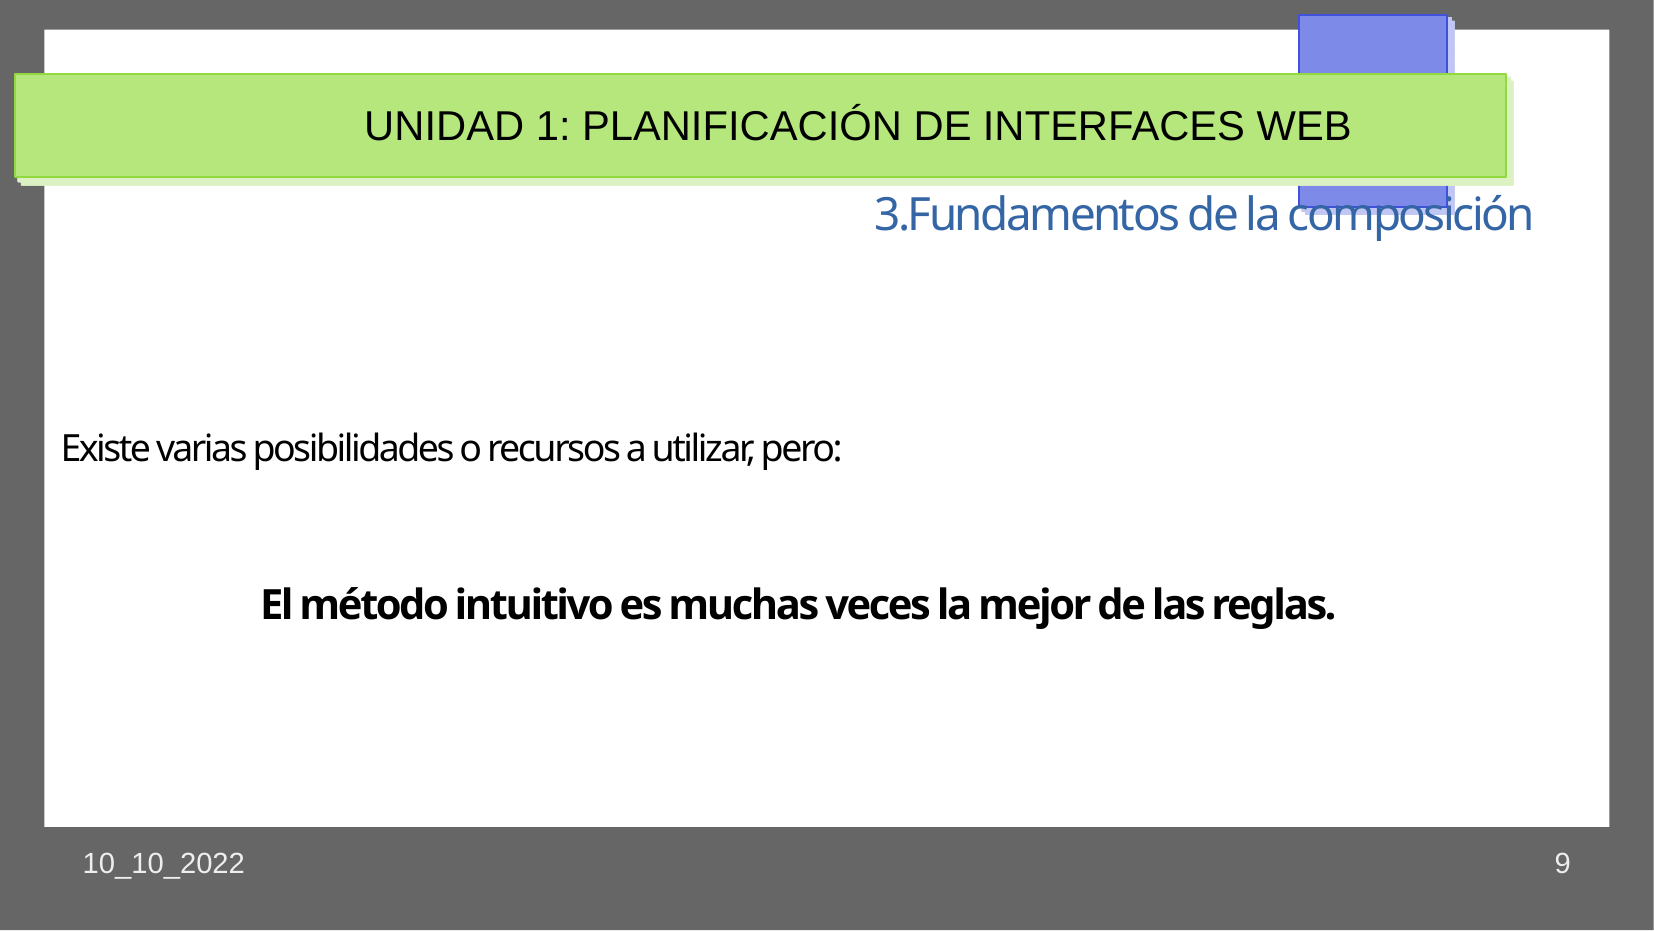

# UNIDAD 1: PLANIFICACIÓN DE INTERFACES WEB
3.Fundamentos de la composición
Existe varias posibilidades o recursos a utilizar, pero:
El método intuitivo es muchas veces la mejor de las reglas.
10_10_2022
9